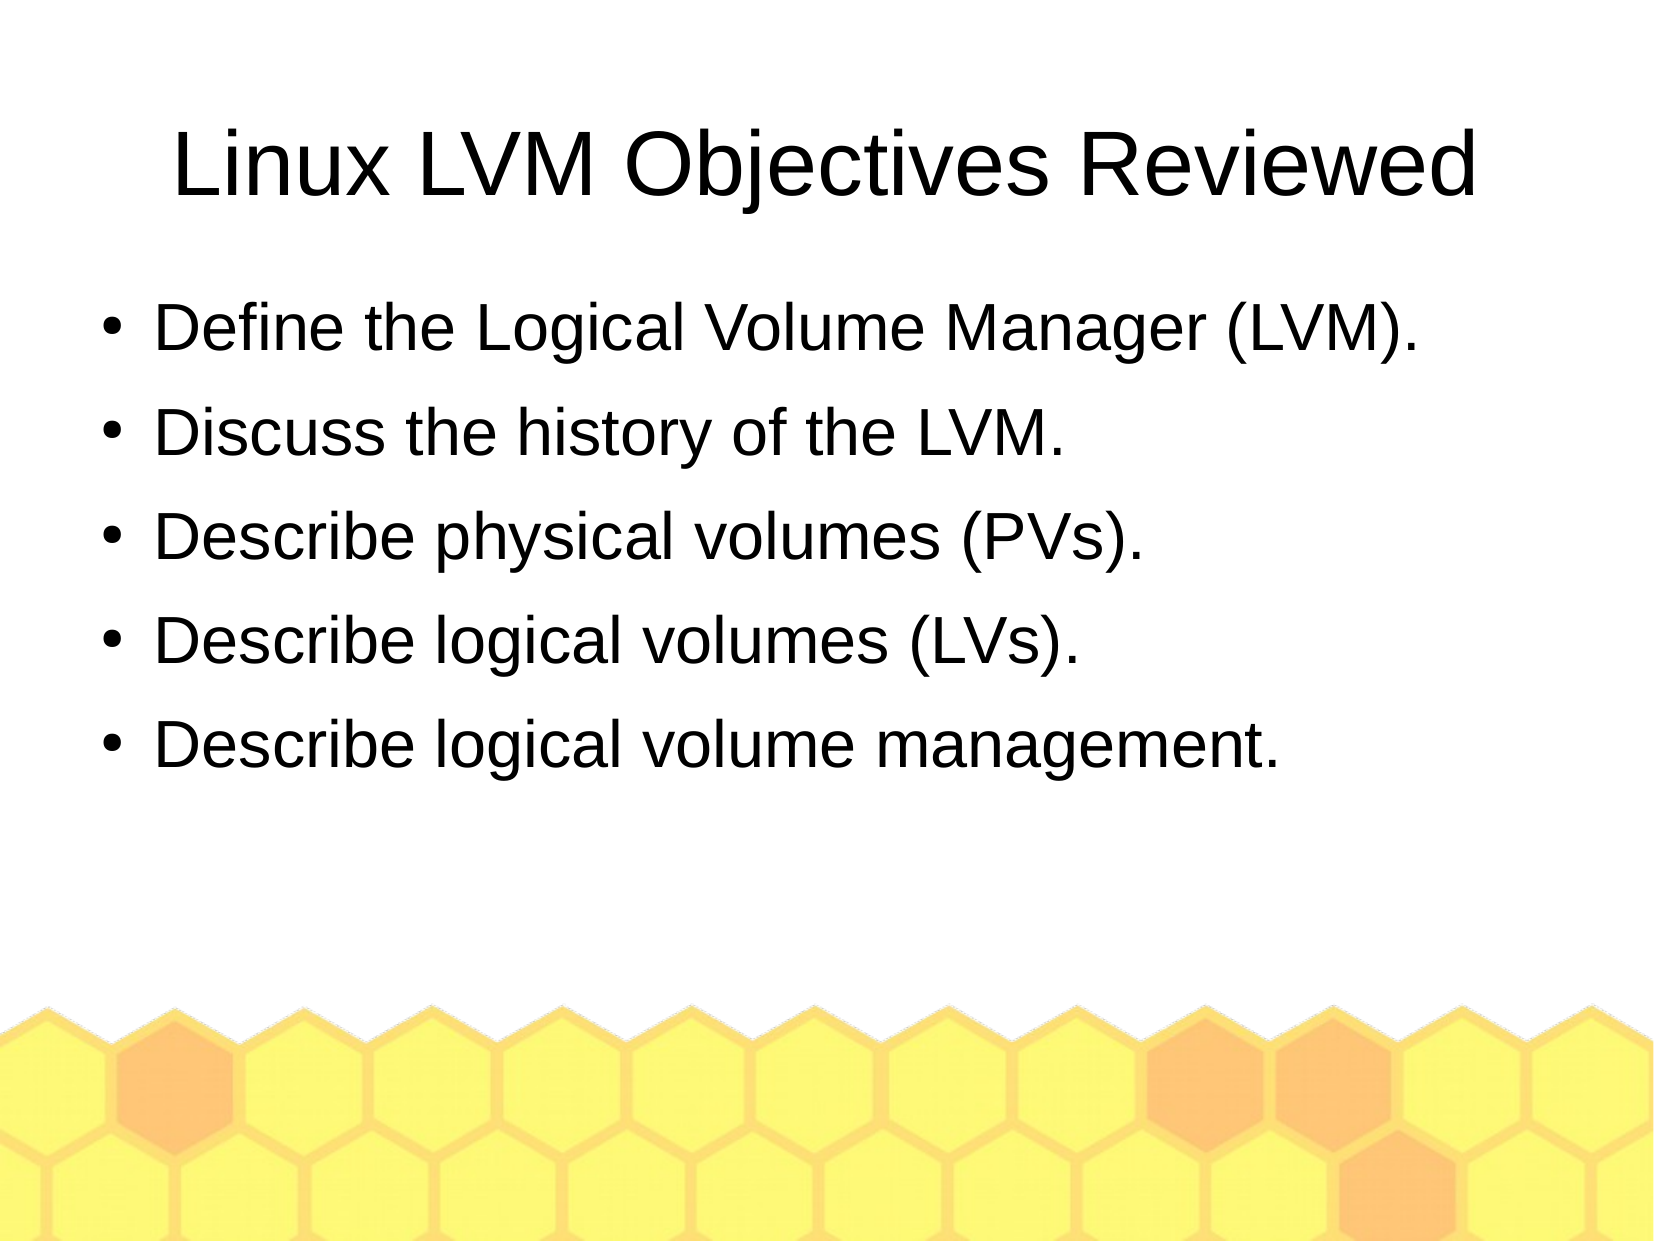

# Linux LVM Objectives Reviewed
Define the Logical Volume Manager (LVM).
Discuss the history of the LVM.
Describe physical volumes (PVs).
Describe logical volumes (LVs).
Describe logical volume management.